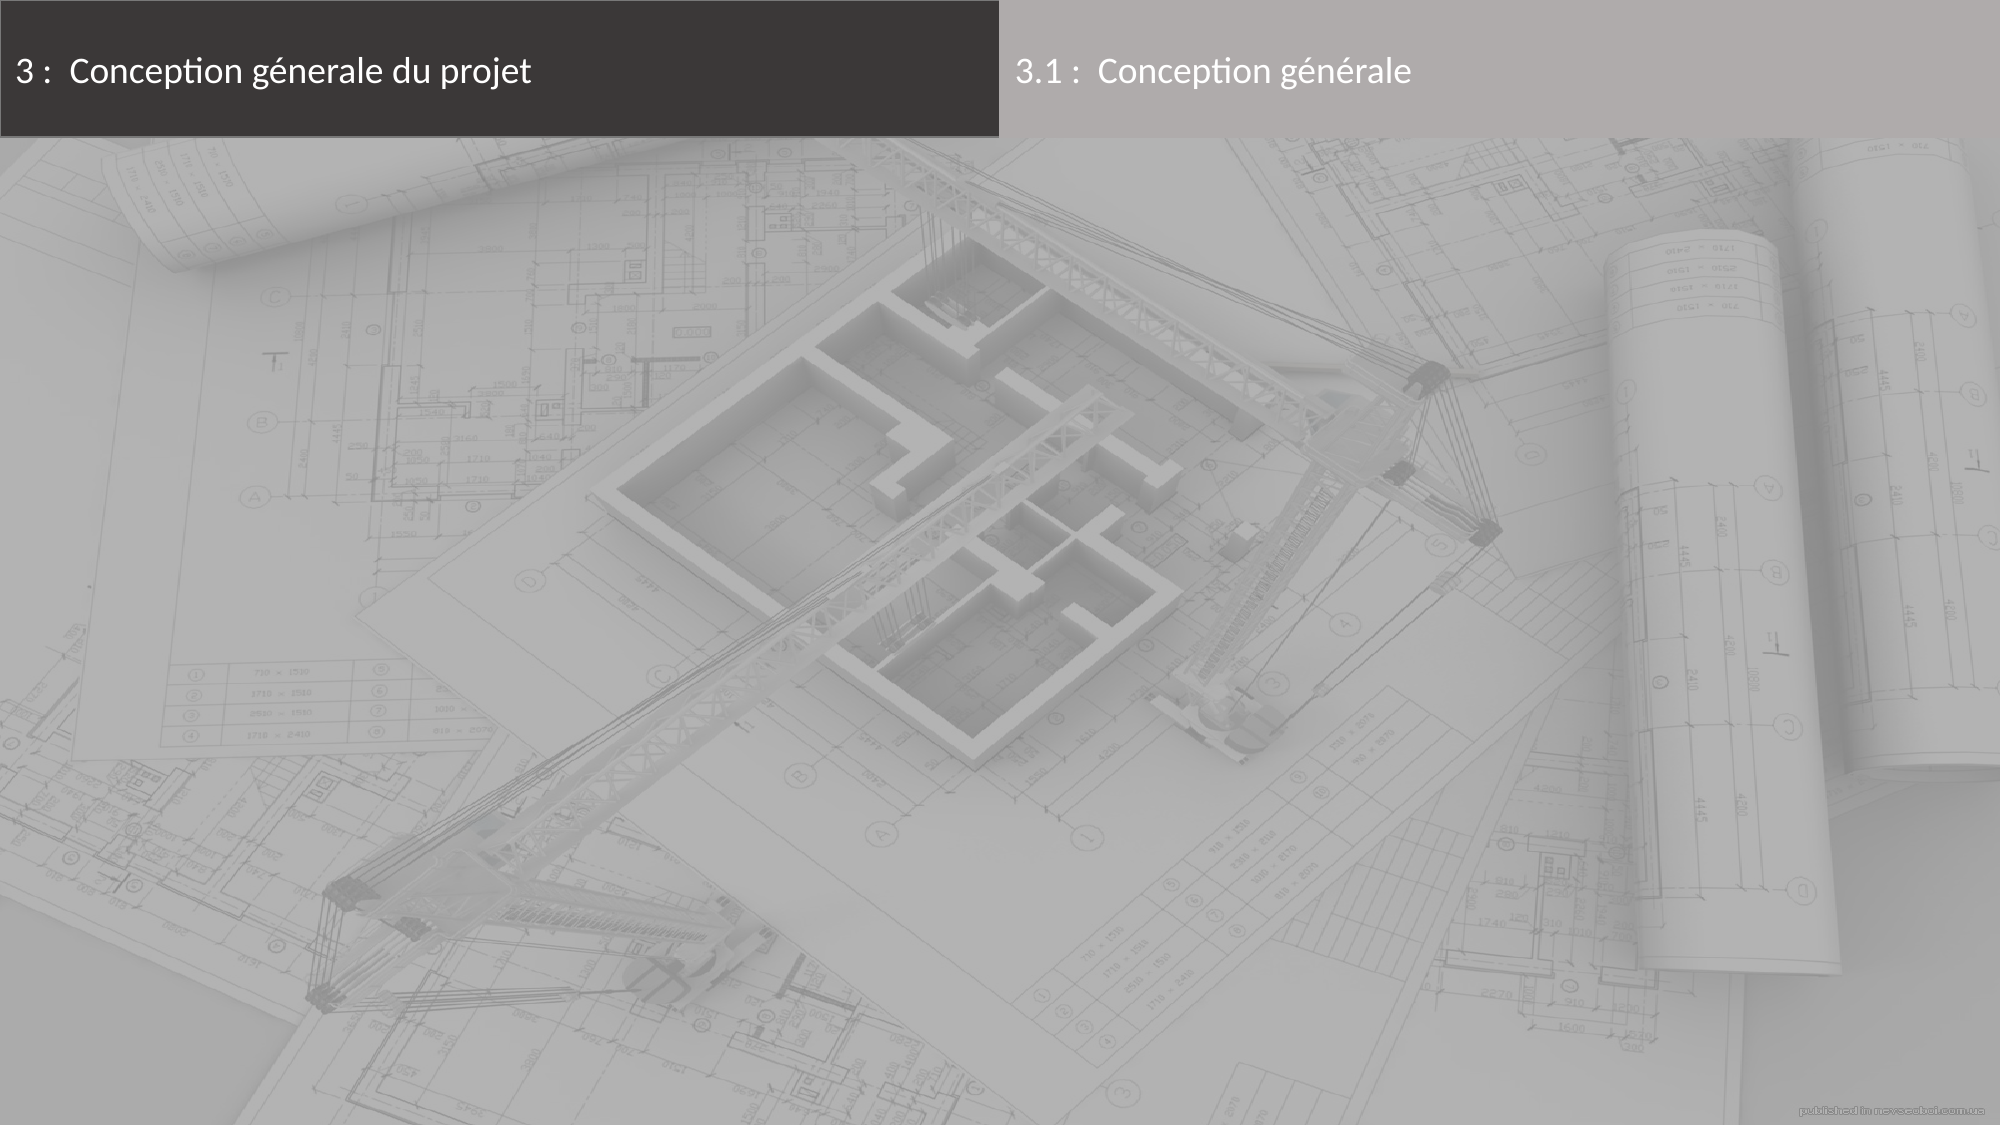

3 : Conception génerale du projet
3.1 : Conception générale